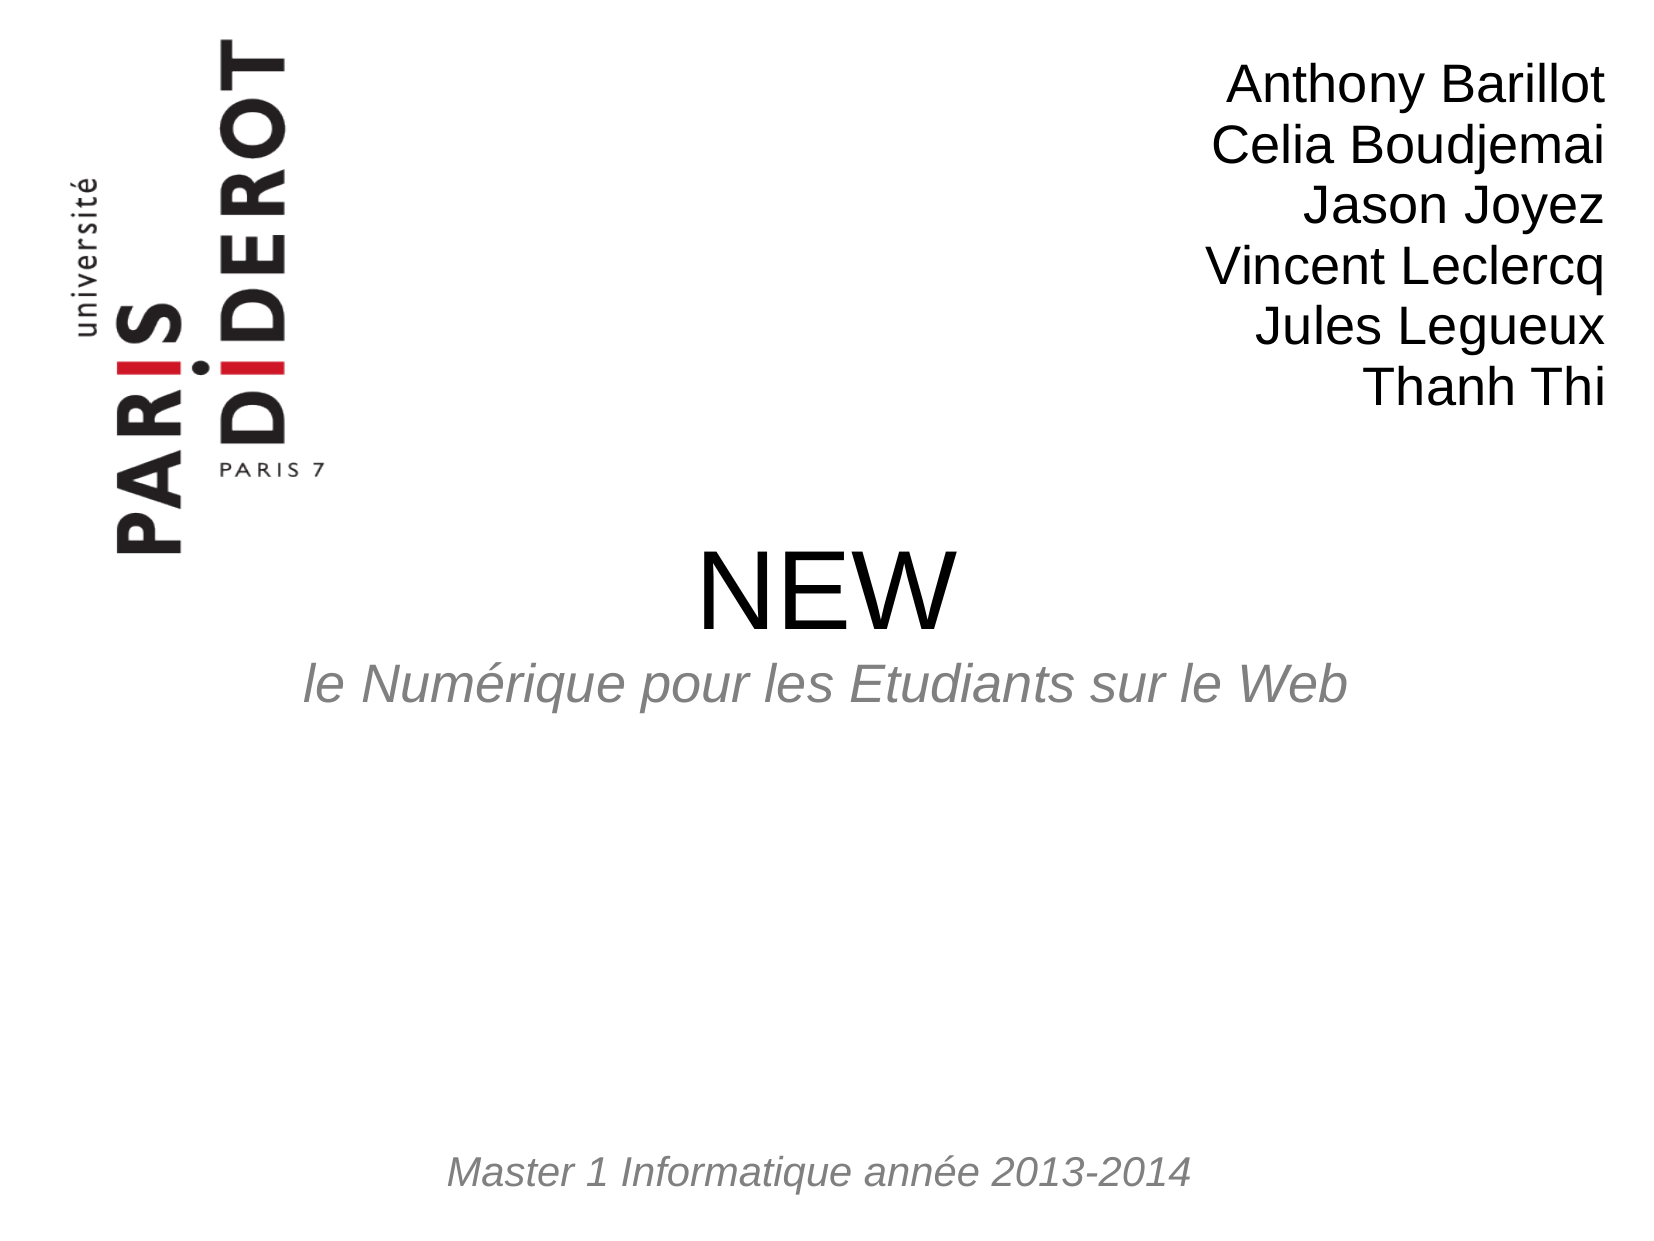

# Anthony Barillot Celia Boudjemai Jason Joyez Vincent Leclercq Jules Legueux Thanh Thi
NEW
le Numérique pour les Etudiants sur le Web
Master 1 Informatique année 2013-2014